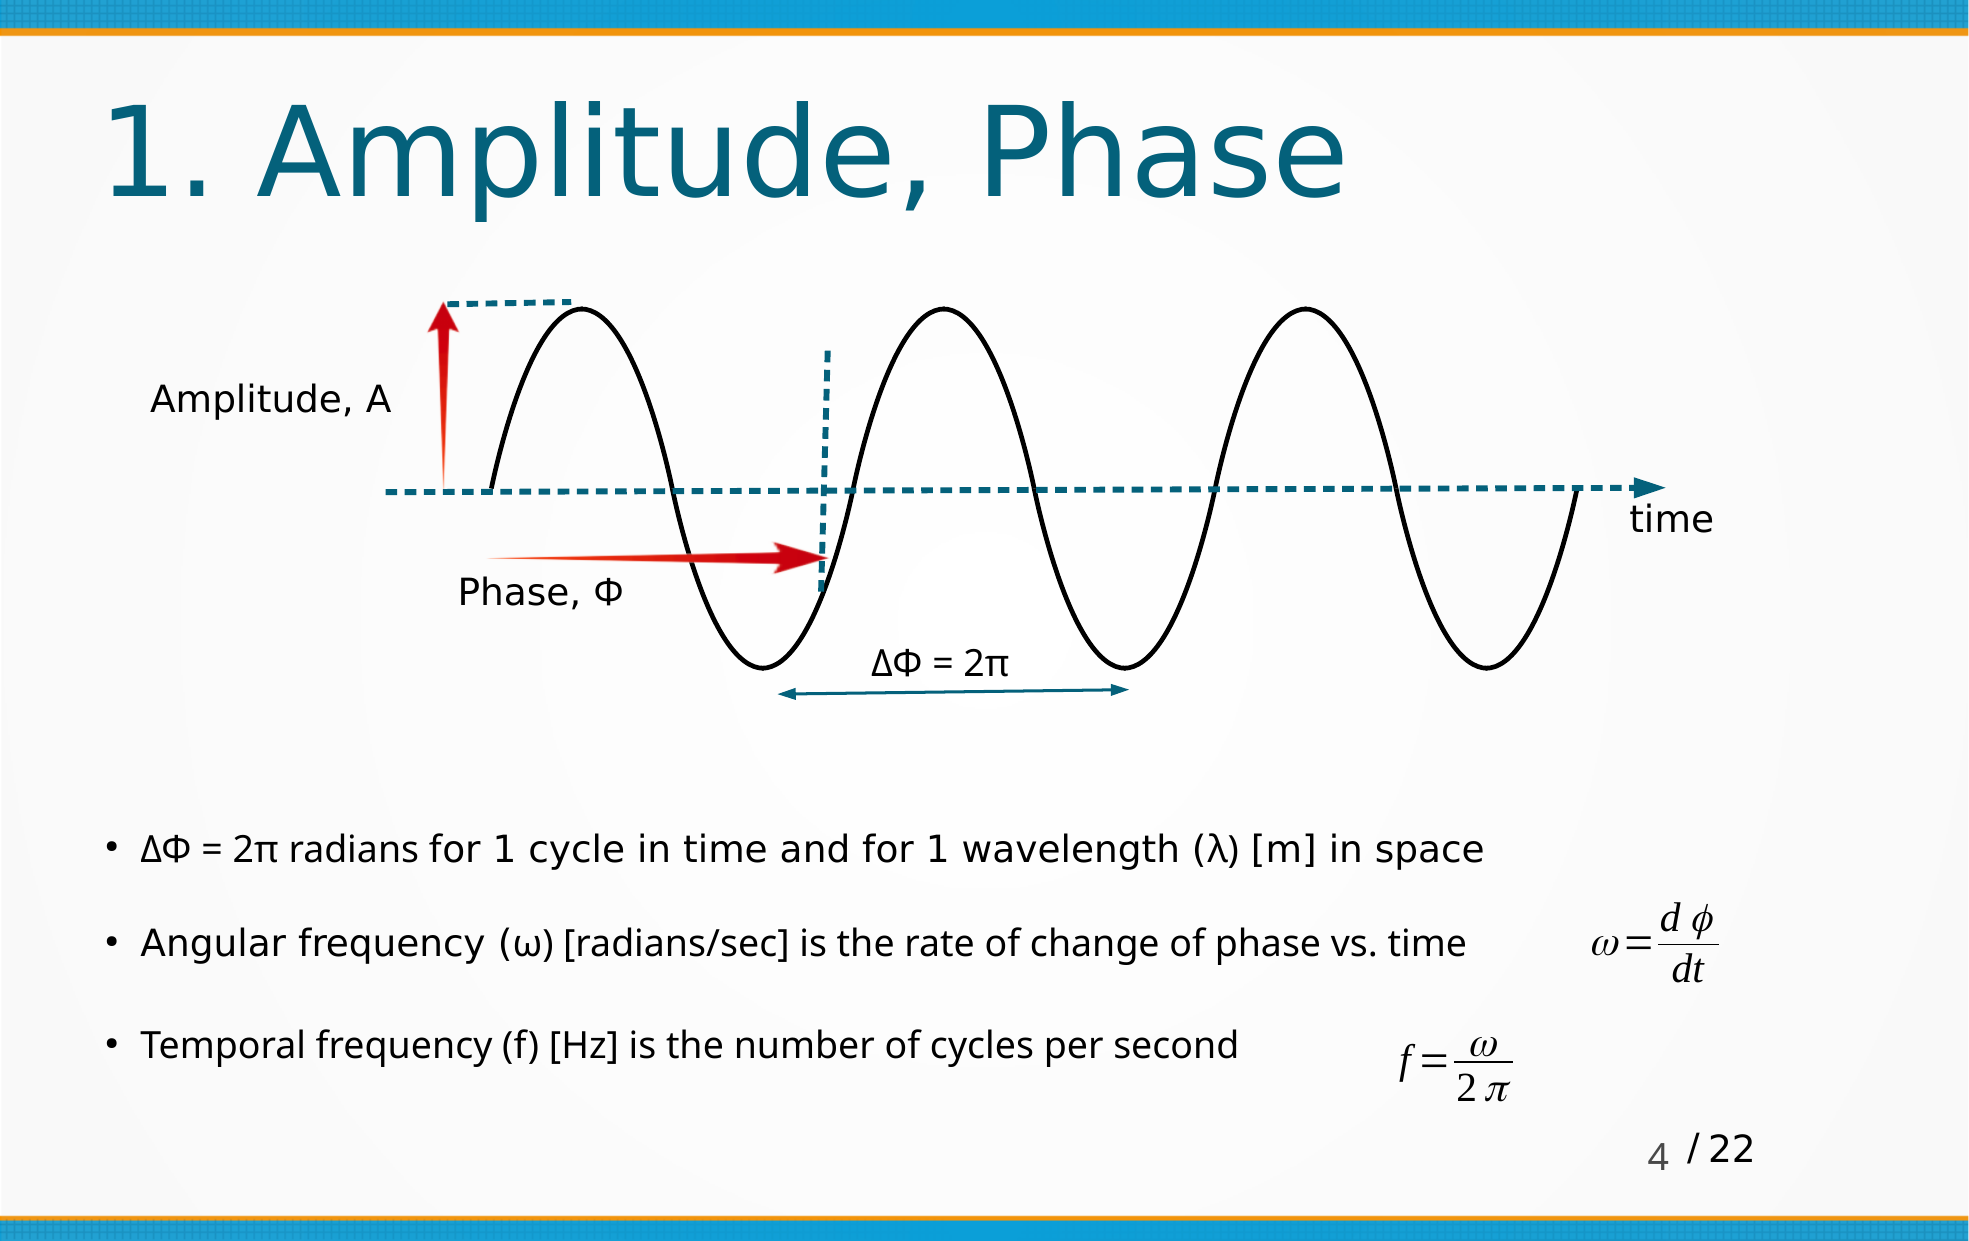

# 1. Amplitude, Phase
Amplitude, A
time
Phase, Φ
ΔΦ = 2π
ΔΦ = 2π radians for 1 cycle in time and for 1 wavelength (λ) [m] in space
Angular frequency (ω) [radians/sec] is the rate of change of phase vs. time
Temporal frequency (f) [Hz] is the number of cycles per second
4